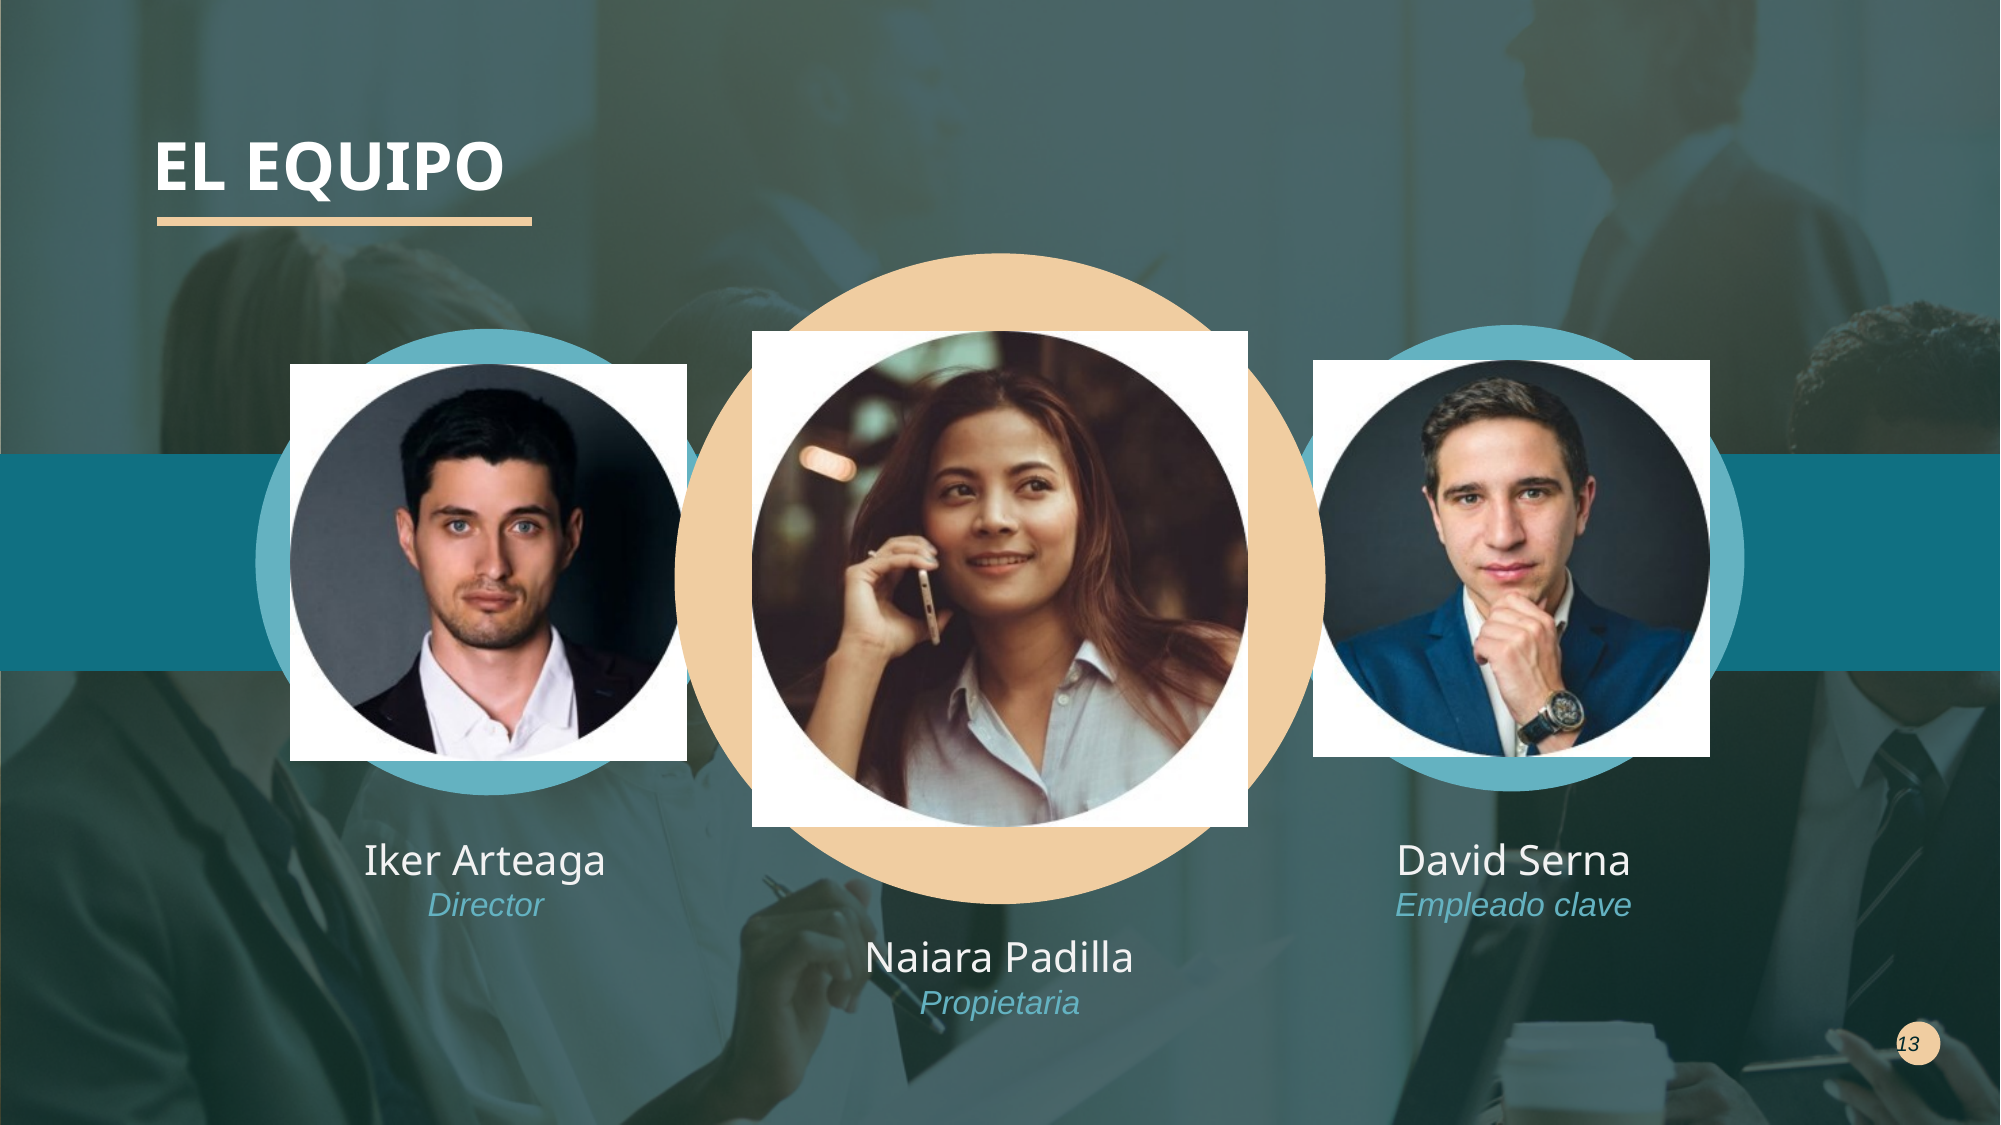

# EL EQUIPO
Iker Arteaga
Director
David Serna
Empleado clave
Naiara Padilla
Propietaria